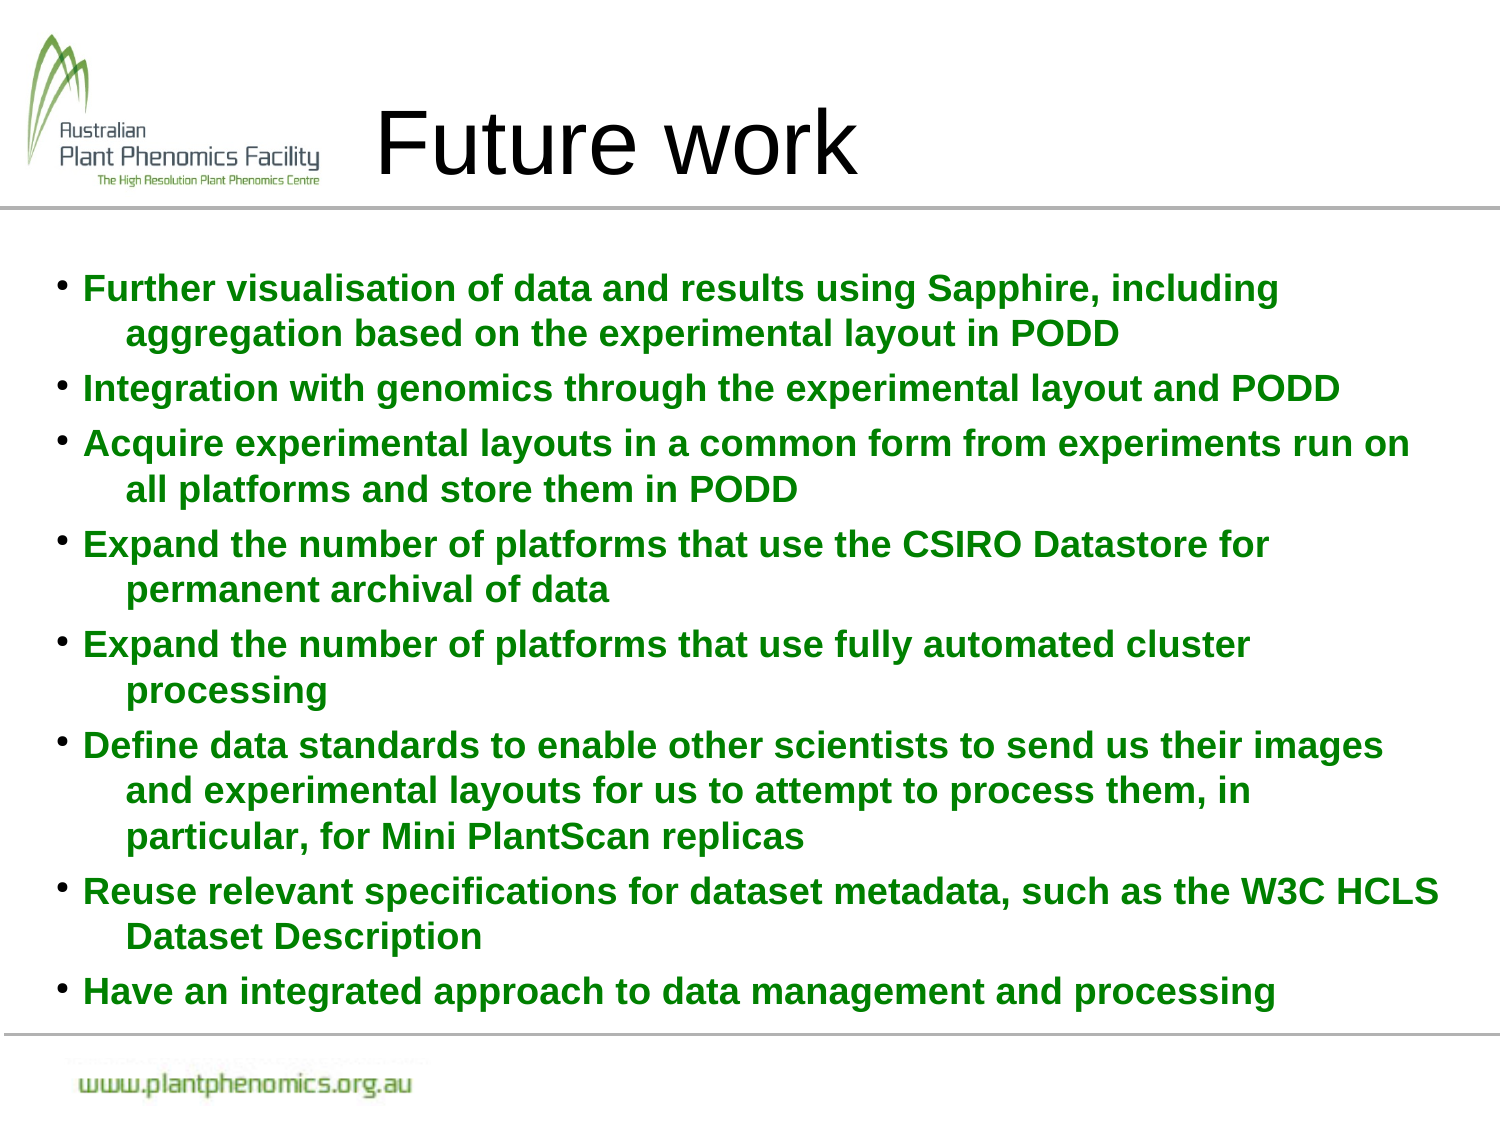

# Future work
Further visualisation of data and results using Sapphire, including aggregation based on the experimental layout in PODD
Integration with genomics through the experimental layout and PODD
Acquire experimental layouts in a common form from experiments run on all platforms and store them in PODD
Expand the number of platforms that use the CSIRO Datastore for permanent archival of data
Expand the number of platforms that use fully automated cluster processing
Define data standards to enable other scientists to send us their images and experimental layouts for us to attempt to process them, in particular, for Mini PlantScan replicas
Reuse relevant specifications for dataset metadata, such as the W3C HCLS Dataset Description
Have an integrated approach to data management and processing